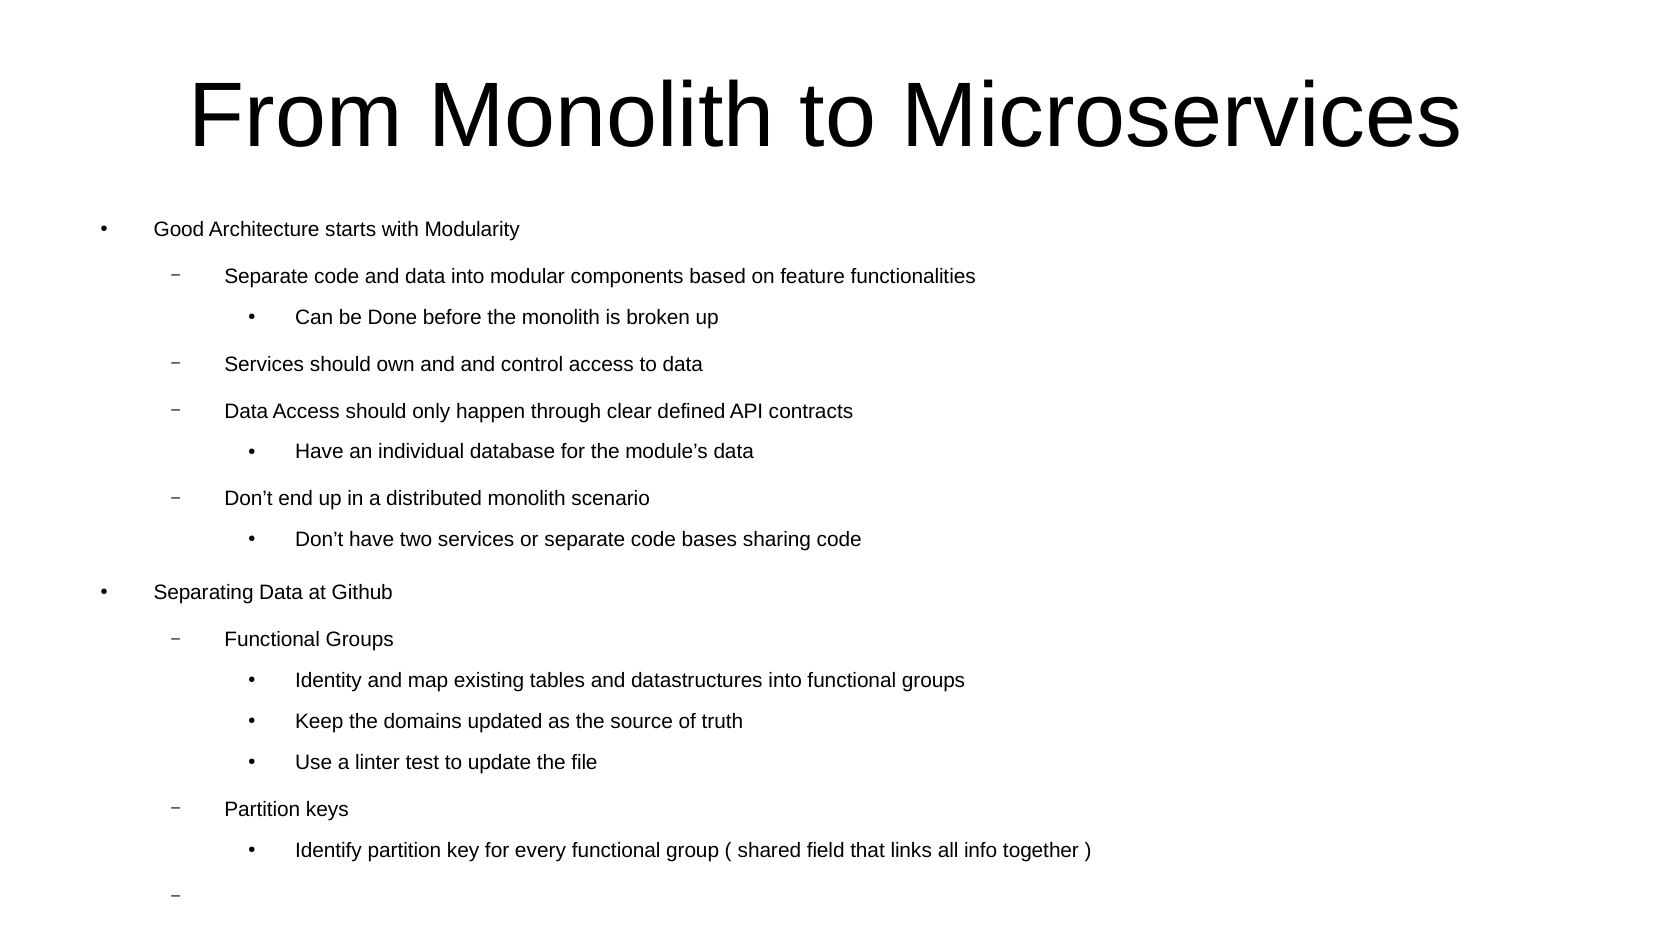

# From Monolith to Microservices
Good Architecture starts with Modularity
Separate code and data into modular components based on feature functionalities
Can be Done before the monolith is broken up
Services should own and and control access to data
Data Access should only happen through clear defined API contracts
Have an individual database for the module’s data
Don’t end up in a distributed monolith scenario
Don’t have two services or separate code bases sharing code
Separating Data at Github
Functional Groups
Identity and map existing tables and datastructures into functional groups
Keep the domains updated as the source of truth
Use a linter test to update the file
Partition keys
Identify partition key for every functional group ( shared field that links all info together )